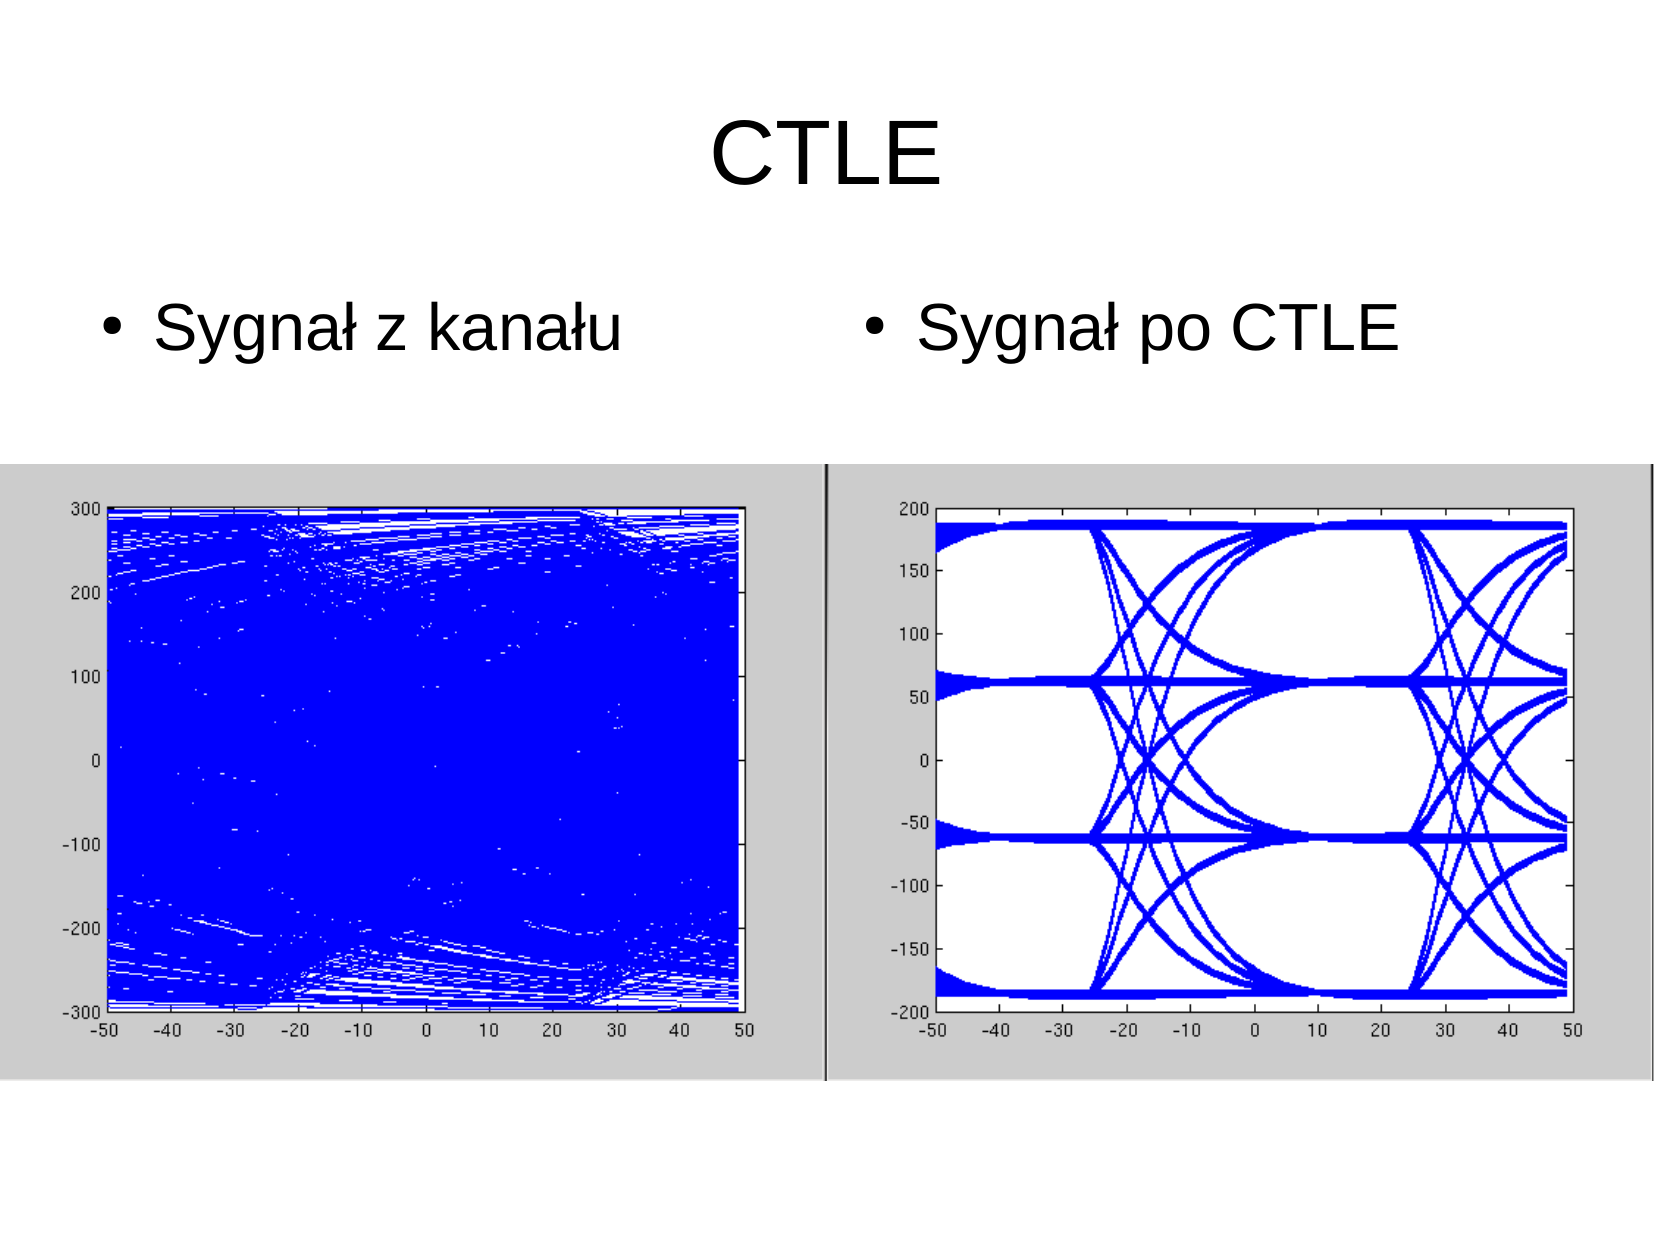

# CTLE
Sygnał z kanału
Sygnał po CTLE